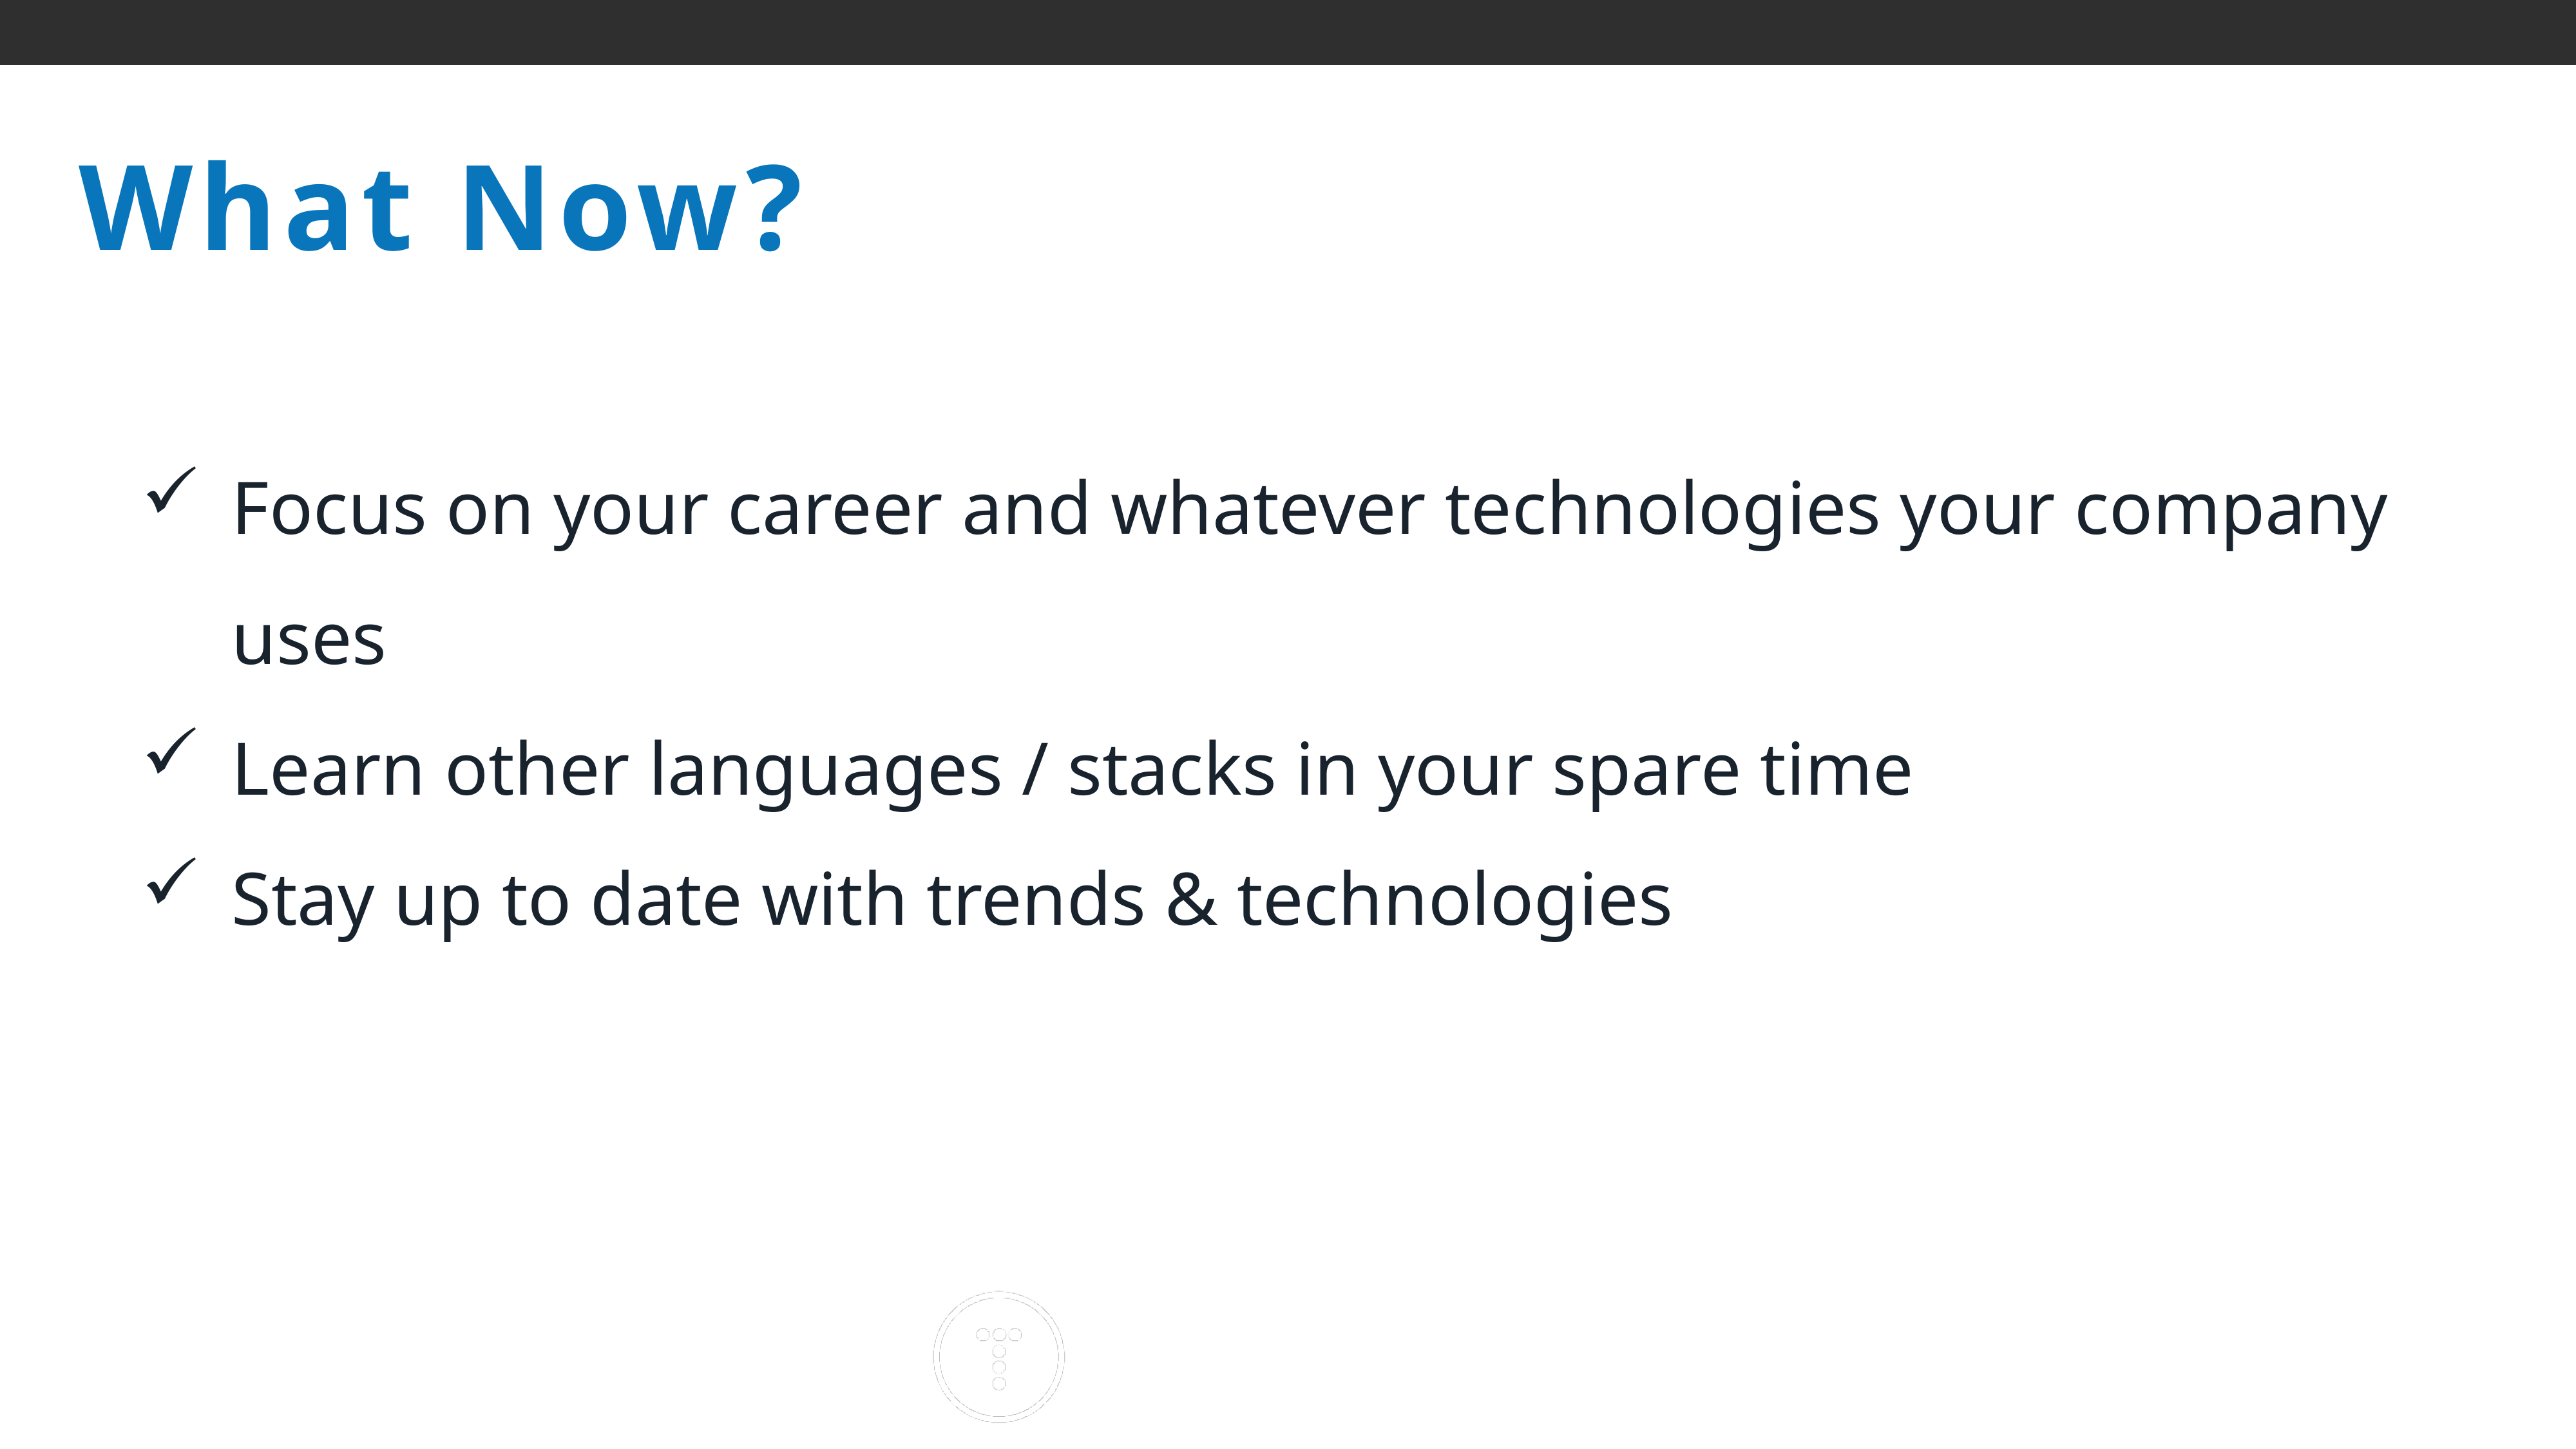

What Now?
Focus on your career and whatever technologies your company uses
Learn other languages / stacks in your spare time
Stay up to date with trends & technologies
Traversymedia.com